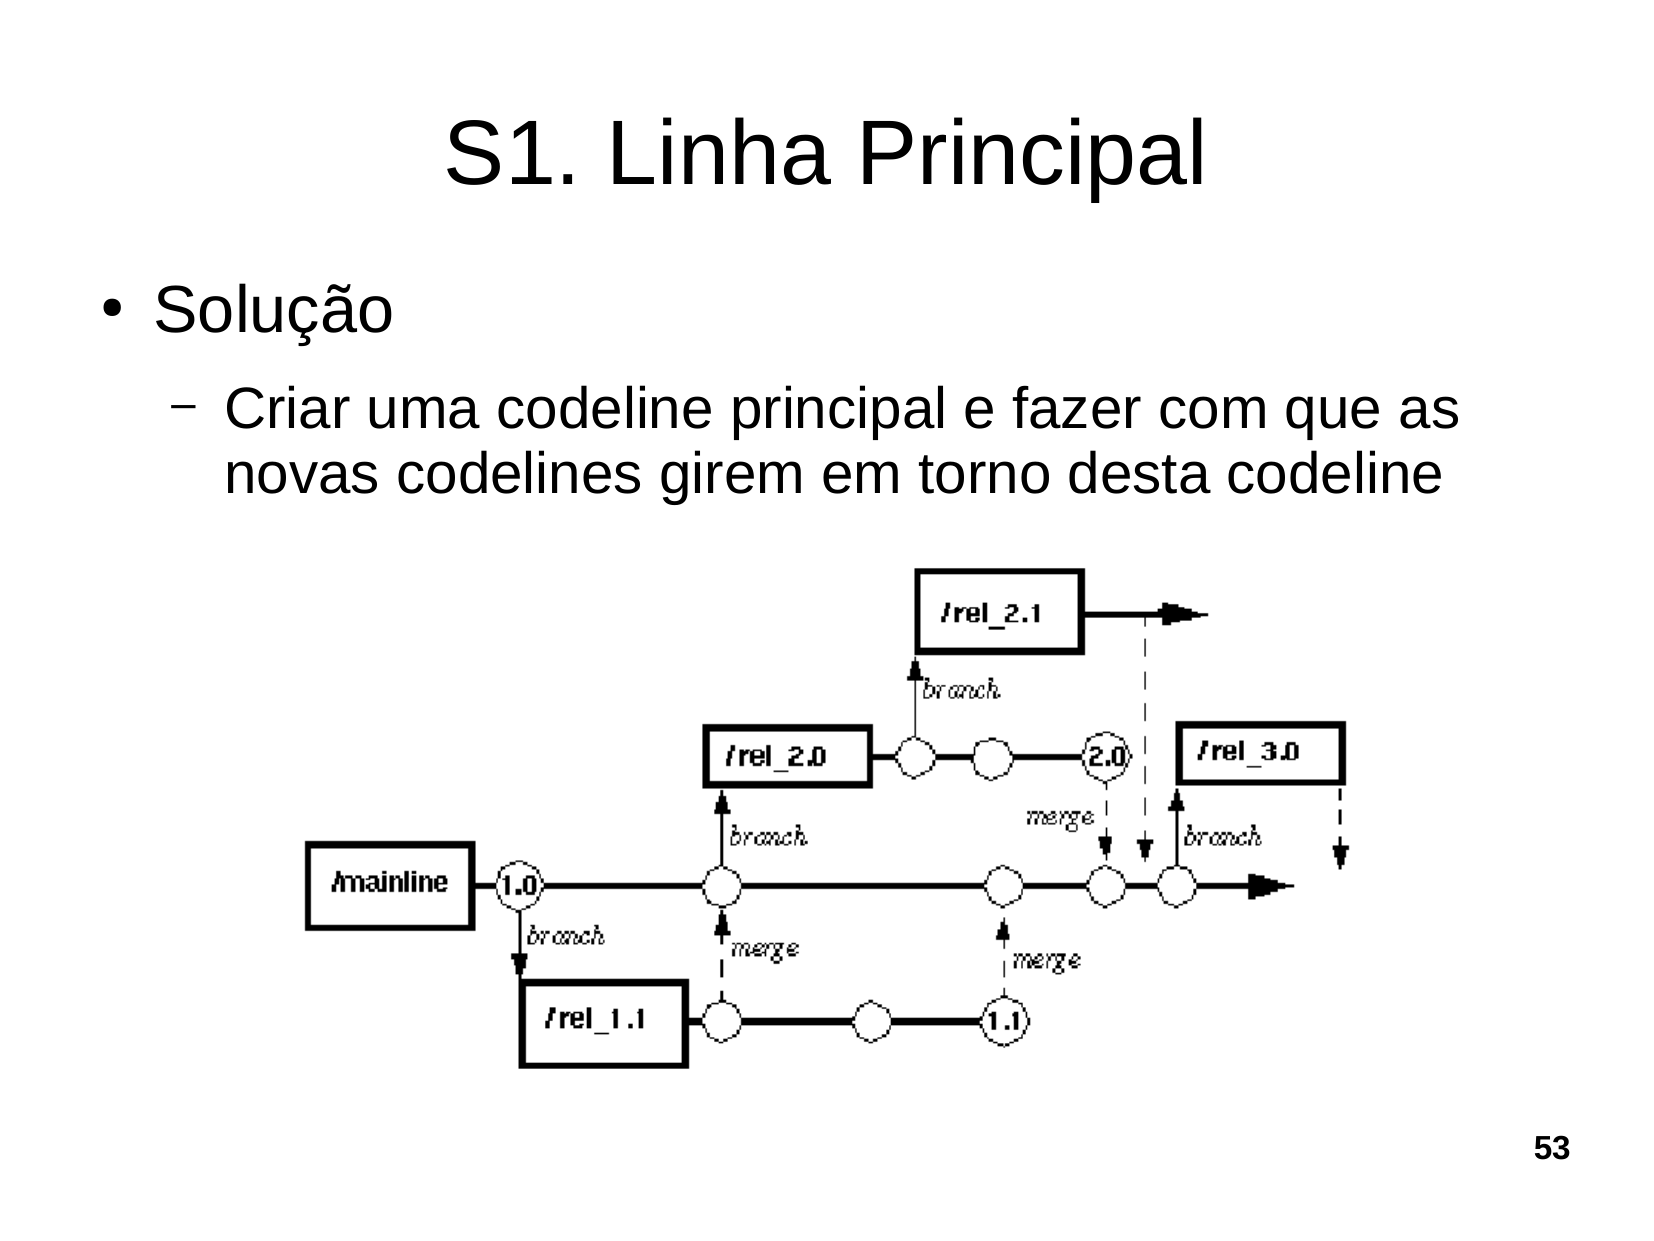

# S1. Linha Principal
Solução
Criar uma codeline principal e fazer com que as novas codelines girem em torno desta codeline
53